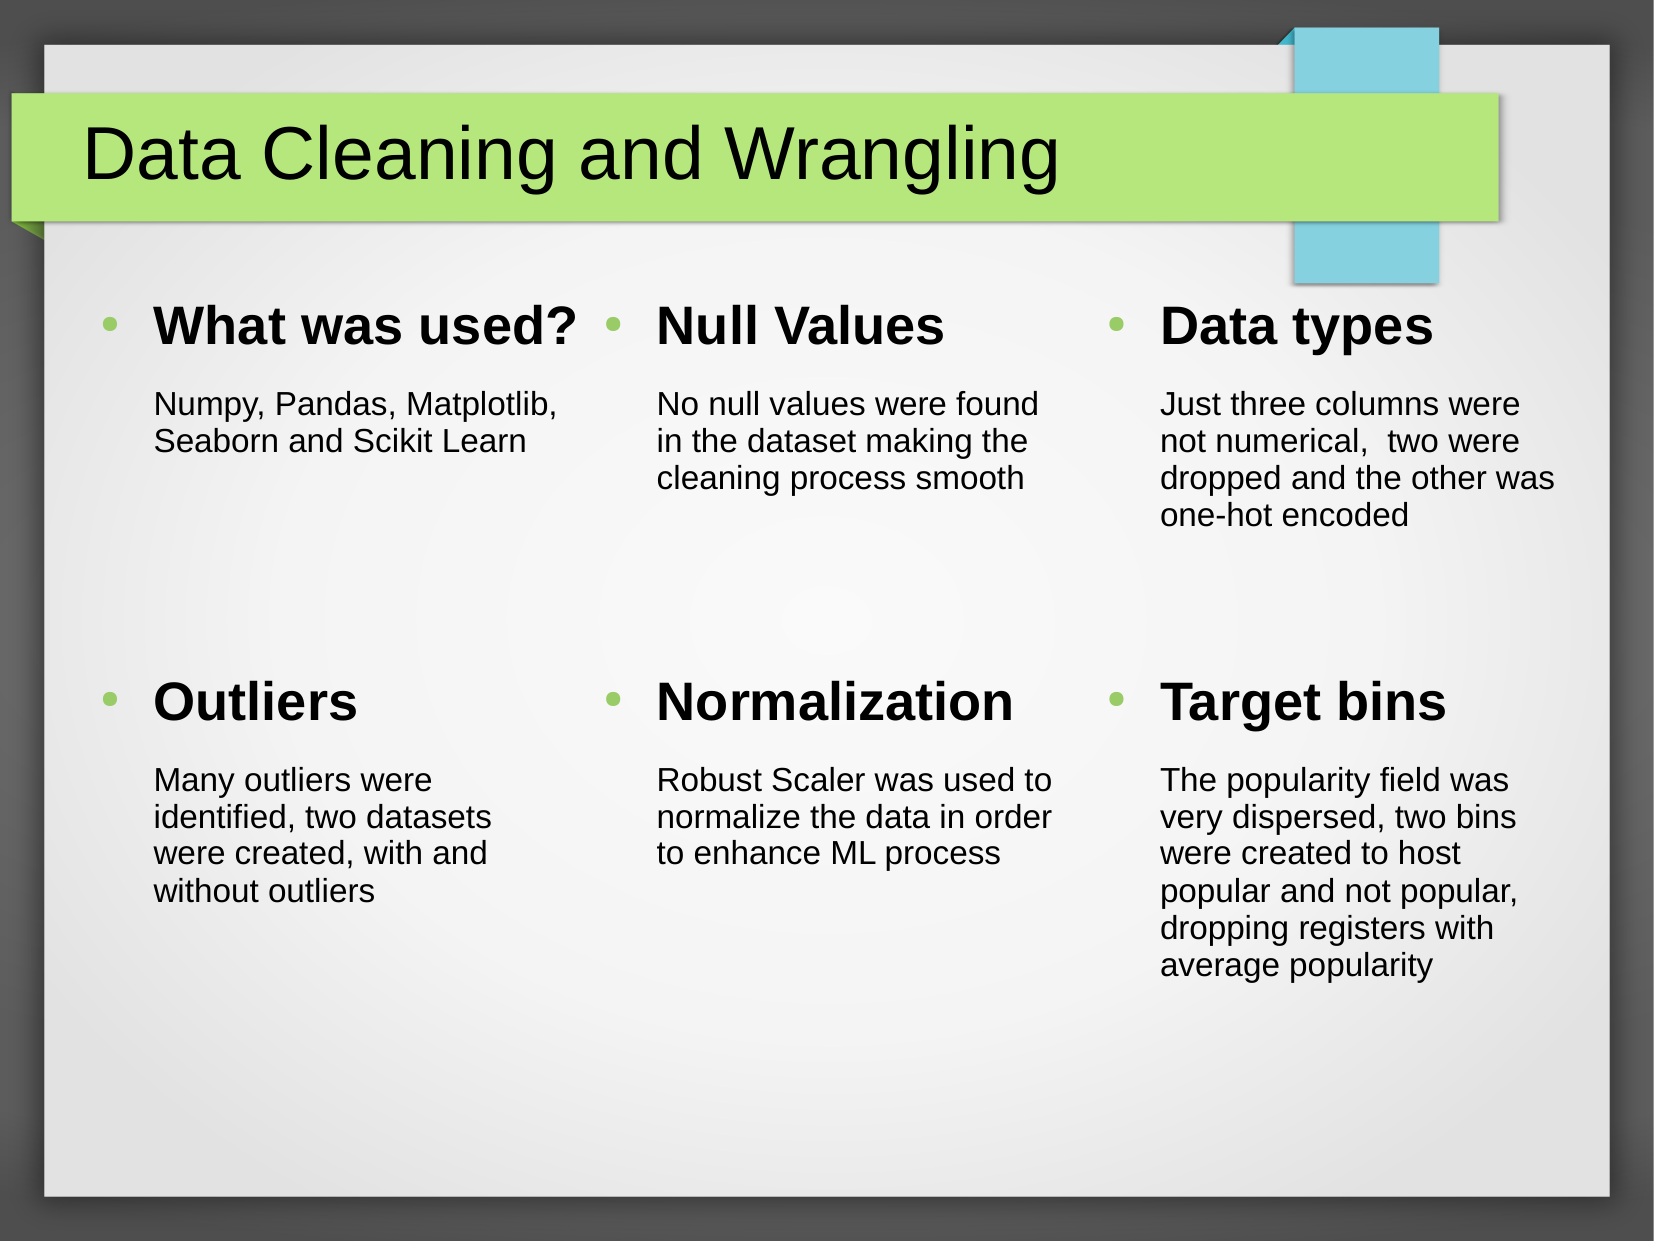

# Data Cleaning and Wrangling
What was used?
Numpy, Pandas, Matplotlib, Seaborn and Scikit Learn
Null Values
No null values were found in the dataset making the cleaning process smooth
Data types
Just three columns were not numerical, two were dropped and the other was one-hot encoded
Outliers
Many outliers were identified, two datasets were created, with and without outliers
Normalization
Robust Scaler was used to normalize the data in order to enhance ML process
Target bins
The popularity field was very dispersed, two bins were created to host popular and not popular, dropping registers with average popularity